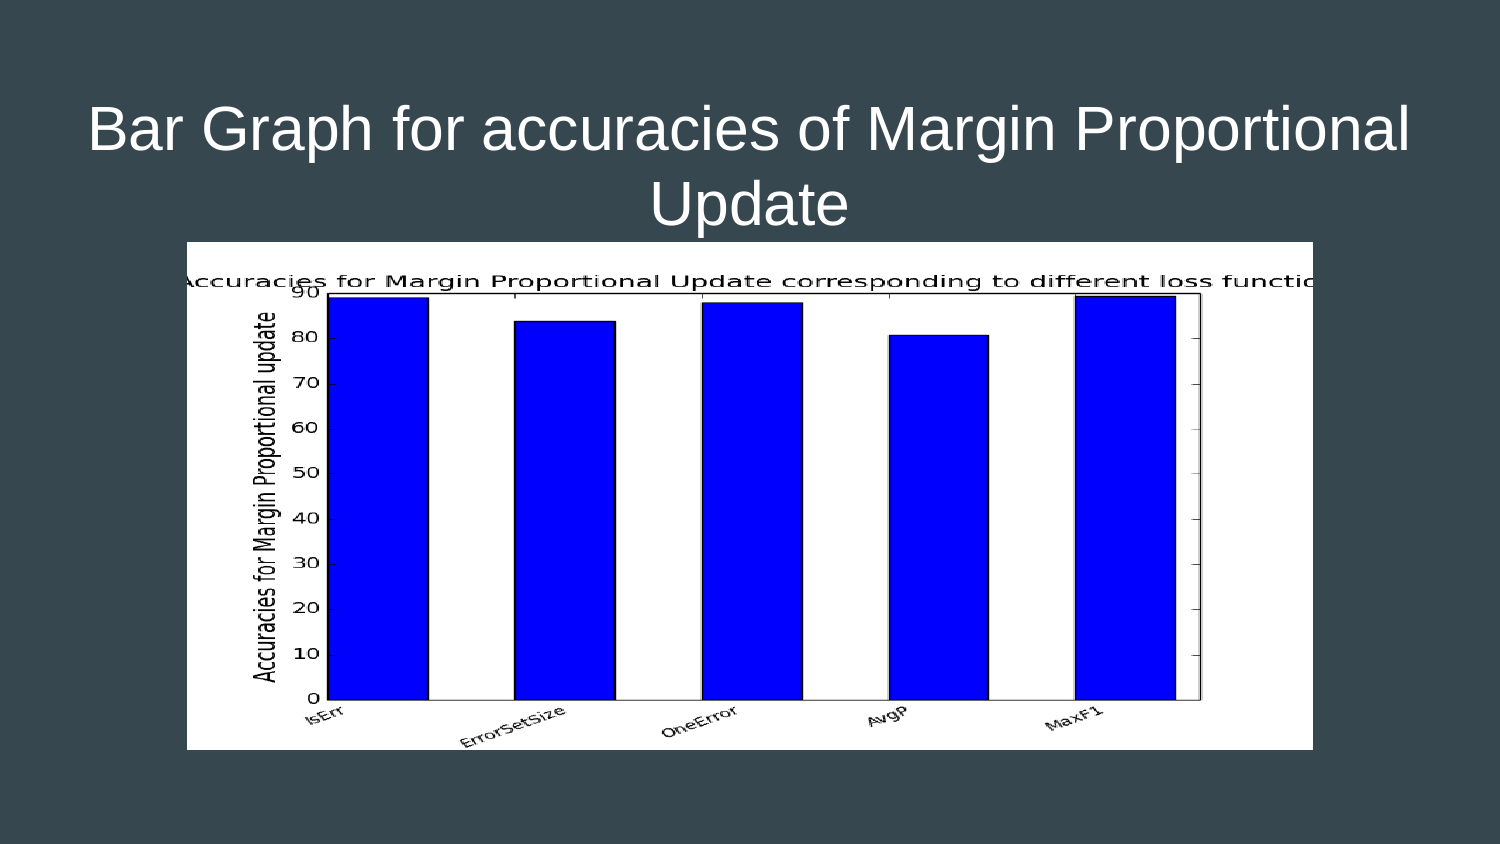

# Bar Graph for accuracies of Margin Proportional Update